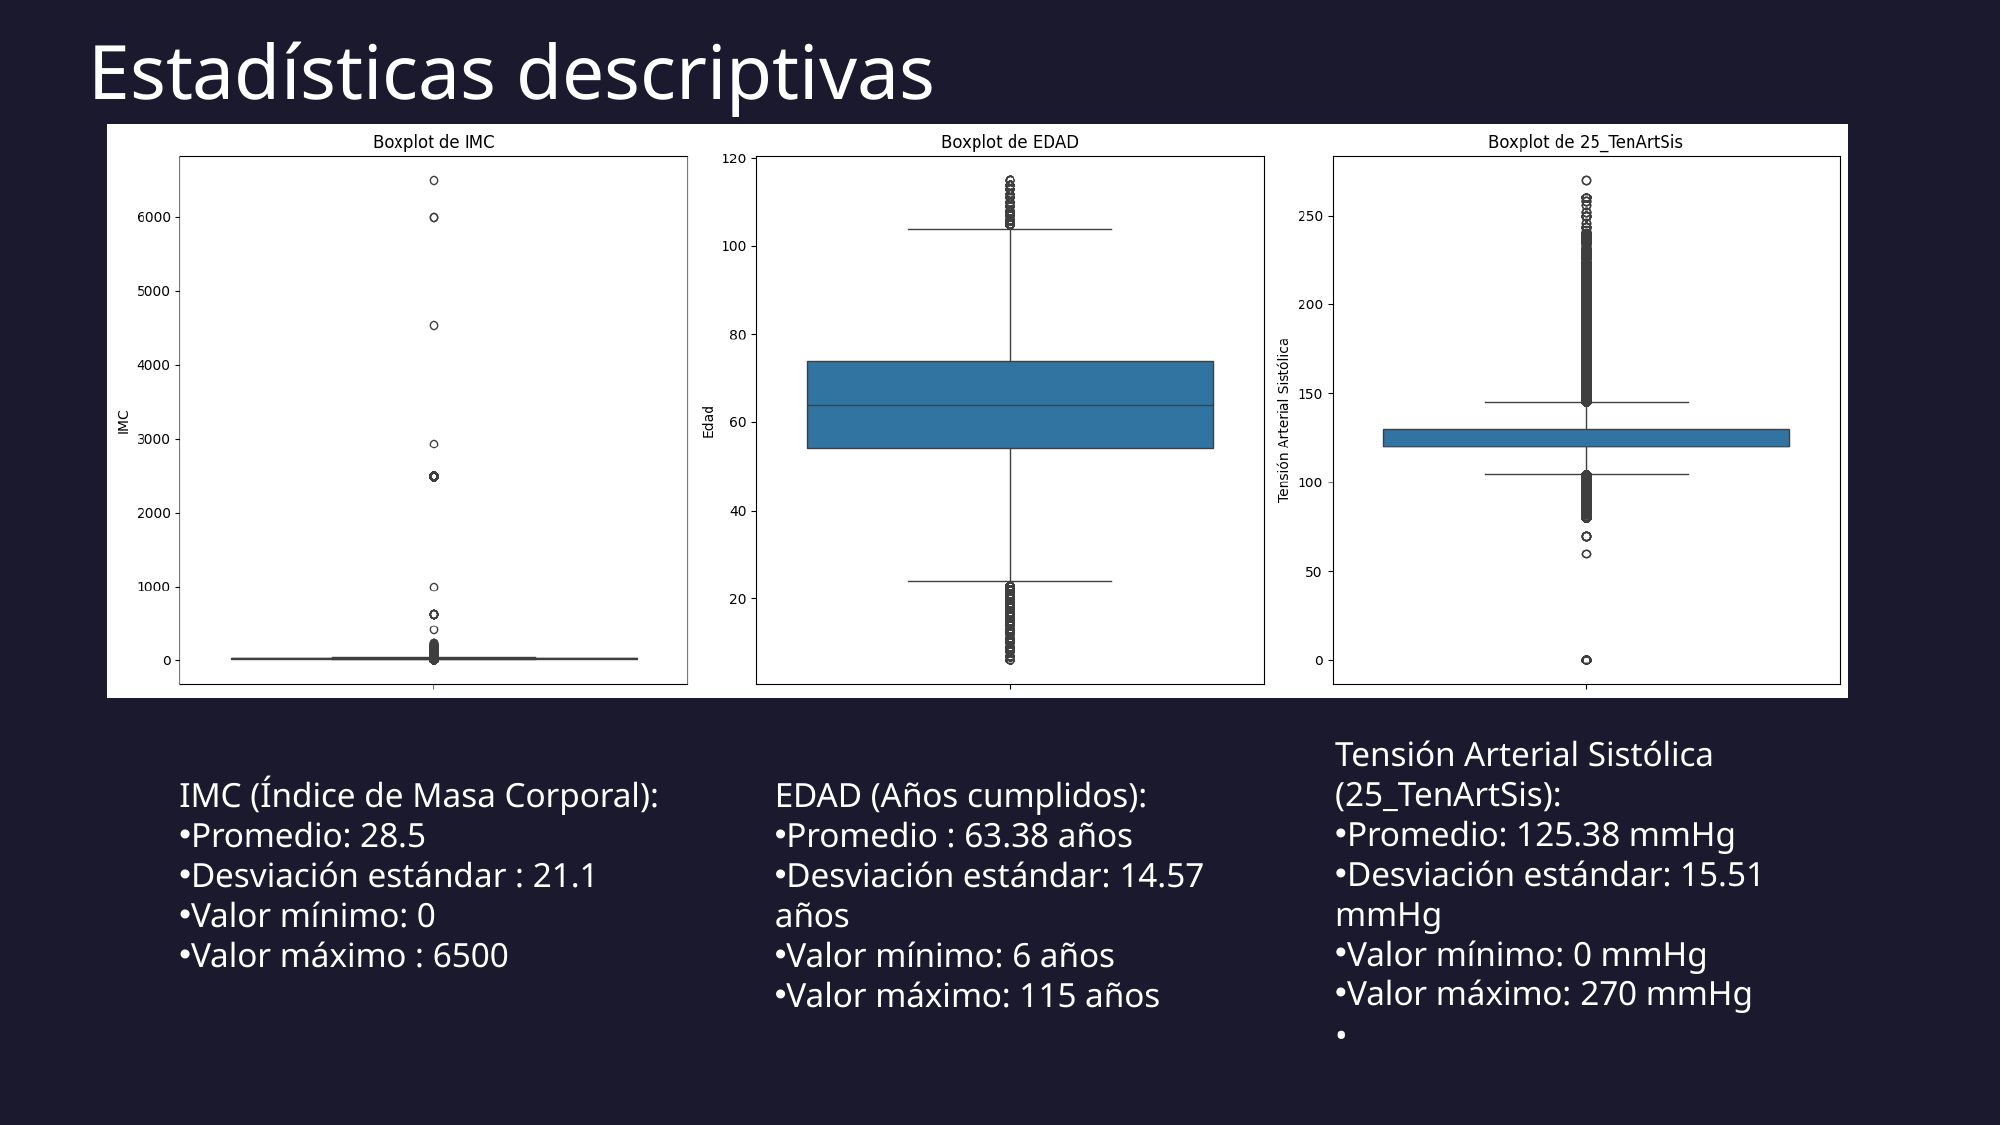

# Estadísticas descriptivas
Tensión Arterial Sistólica (25_TenArtSis):
Promedio: 125.38 mmHg
Desviación estándar: 15.51 mmHg
Valor mínimo: 0 mmHg
Valor máximo: 270 mmHg
IMC (Índice de Masa Corporal):
Promedio: 28.5
Desviación estándar : 21.1
Valor mínimo: 0
Valor máximo : 6500
EDAD (Años cumplidos):
Promedio : 63.38 años
Desviación estándar: 14.57 años
Valor mínimo: 6 años
Valor máximo: 115 años